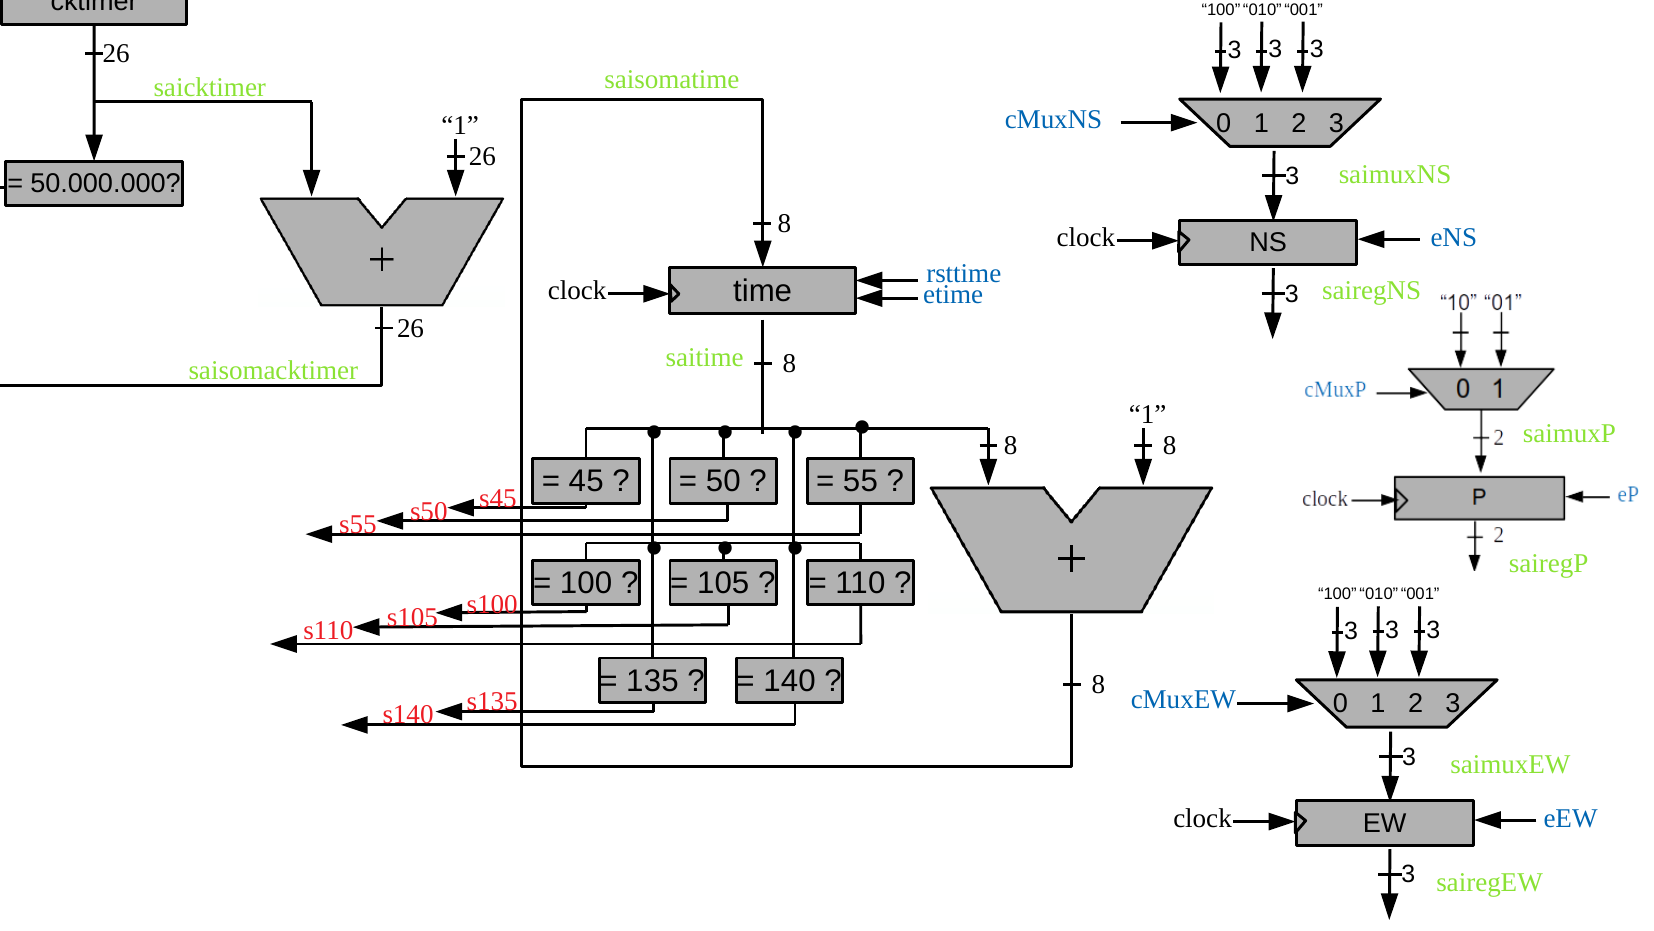

ecktimer
cktimer
rstcktimer
“100”
“010”
“001”
3
3
3
26
saisomatime
saicktimer
cMuxNS
0 1 2 3
“1”
26
s1
saimuxNS
3
= 50.000.000?
8
eNS
clock
NS
rsttime
time
clock
sairegNS
3
etime
26
.
saitime
.
.
.
saisomacktimer
8
“1”
saimuxP
8
8
.
.
.
= 45 ?
= 50 ?
= 55 ?
s45
s50
s55
sairegP
= 100 ?
= 105 ?
= 110 ?
“100”
“010”
“001”
s100
s105
3
3
3
s110
= 135 ?
= 140 ?
8
cMuxEW
0 1 2 3
s135
s140
3
saimuxEW
eEW
clock
EW
1
3
sairegEW